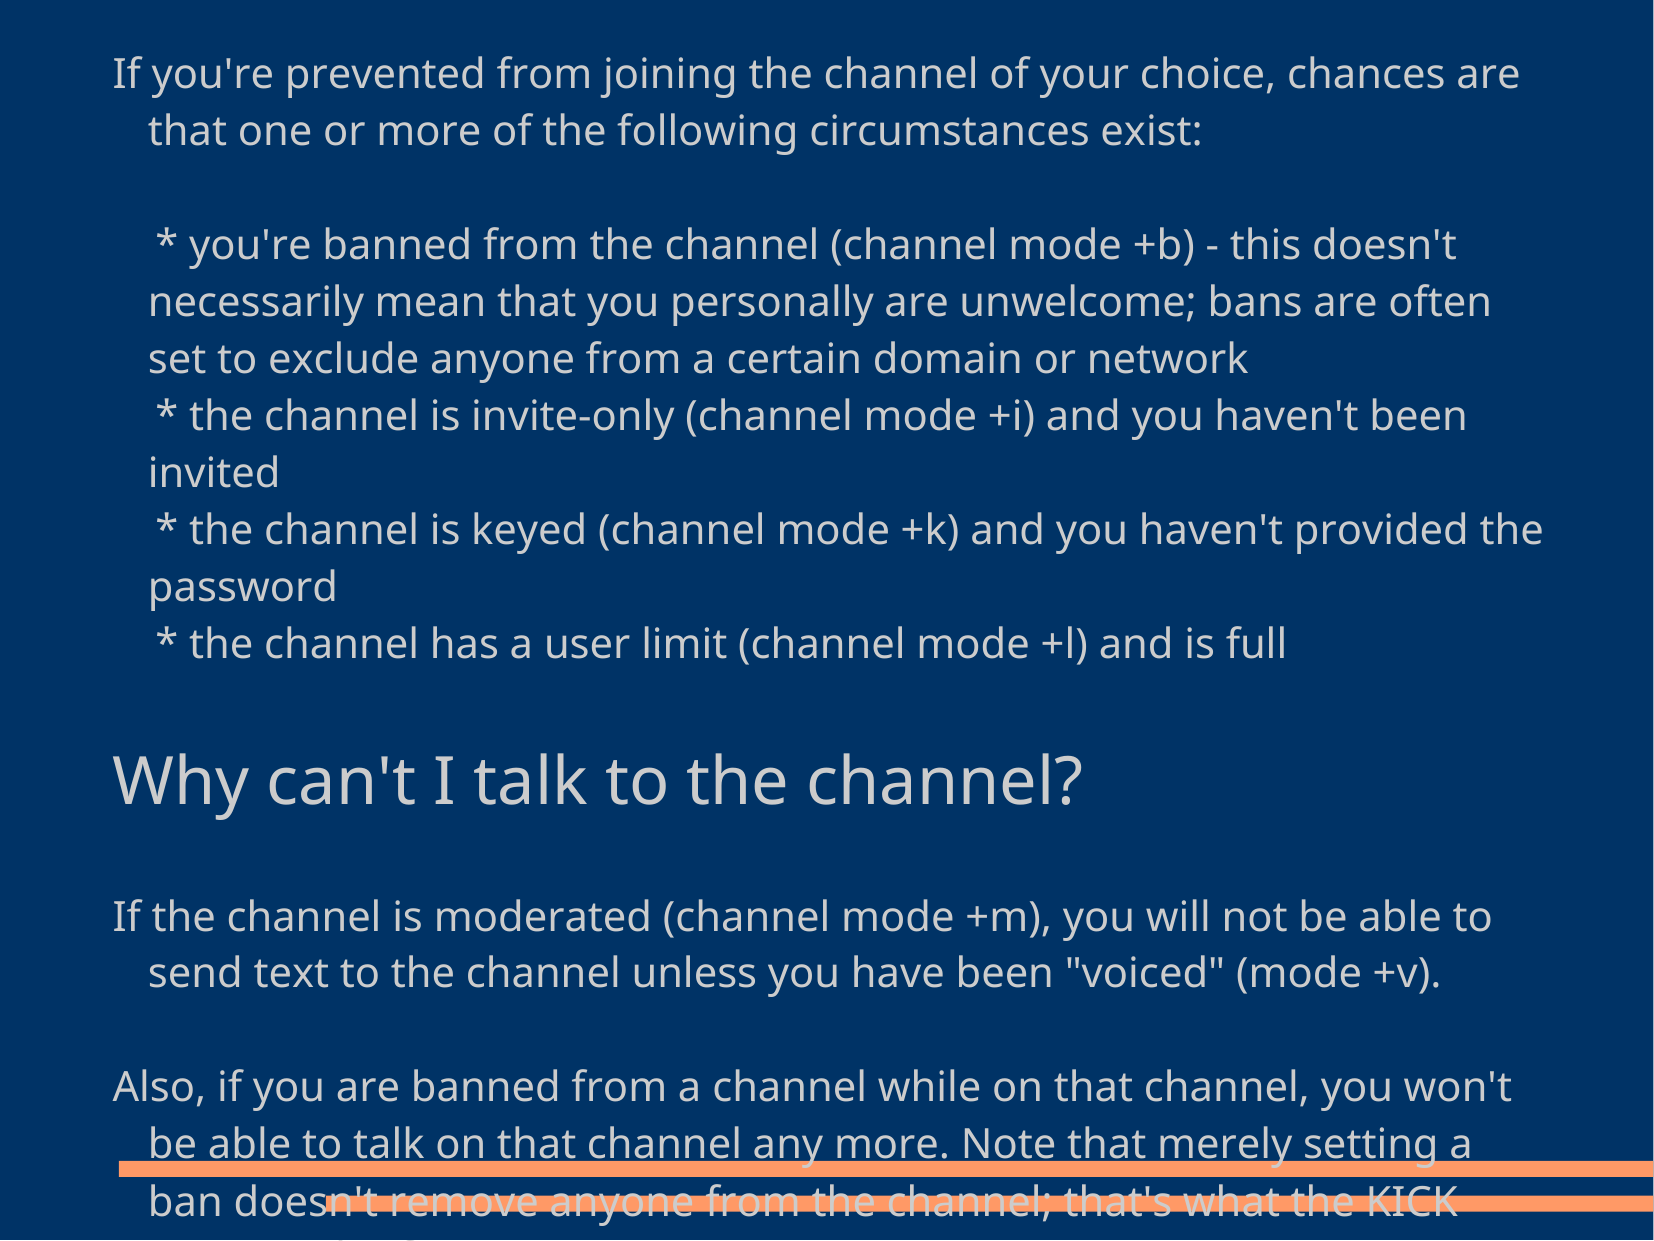

Why can't I join the channel of my choice?
If you're prevented from joining the channel of your choice, chances are that one or more of the following circumstances exist:
 * you're banned from the channel (channel mode +b) - this doesn't necessarily mean that you personally are unwelcome; bans are often set to exclude anyone from a certain domain or network
 * the channel is invite-only (channel mode +i) and you haven't been invited
 * the channel is keyed (channel mode +k) and you haven't provided the password
 * the channel has a user limit (channel mode +l) and is full
Why can't I talk to the channel?
If the channel is moderated (channel mode +m), you will not be able to send text to the channel unless you have been "voiced" (mode +v).
Also, if you are banned from a channel while on that channel, you won't be able to talk on that channel any more. Note that merely setting a ban doesn't remove anyone from the channel; that's what the KICK command is for.
#